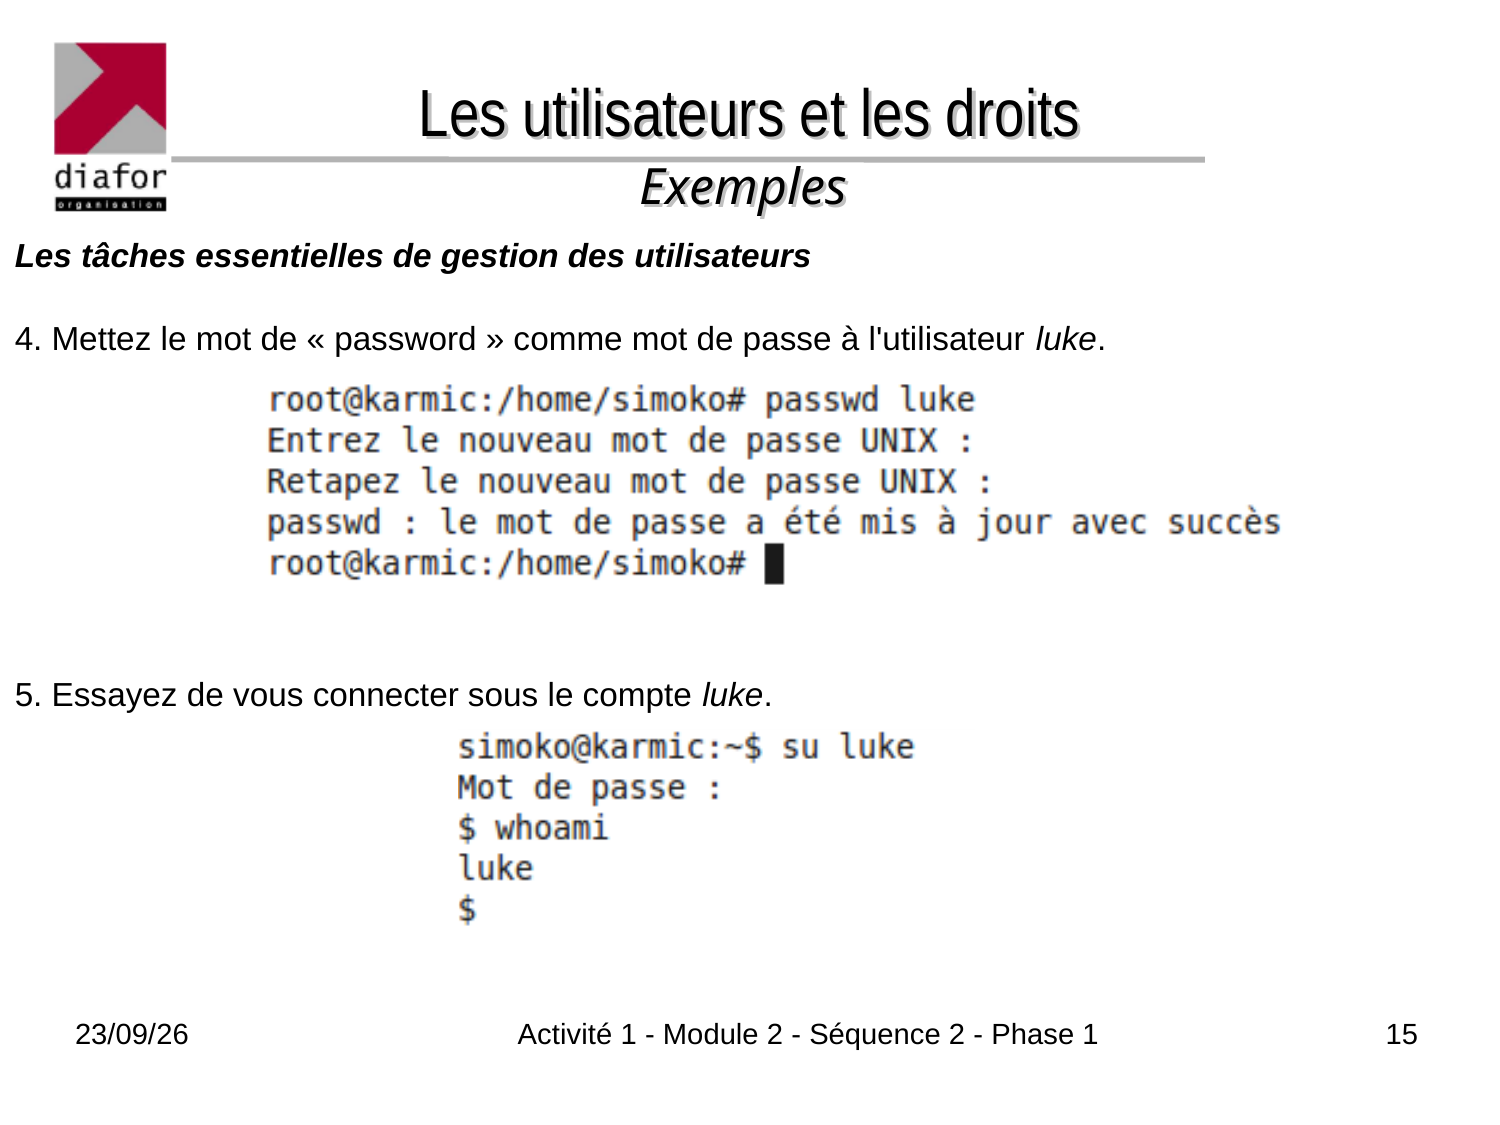

# Les utilisateurs et les droits Exemples
Les tâches essentielles de gestion des utilisateurs
4. Mettez le mot de « password » comme mot de passe à l'utilisateur luke.
5. Essayez de vous connecter sous le compte luke.
Activité 1 - Module 2 - Séquence 2 - Phase 1
15